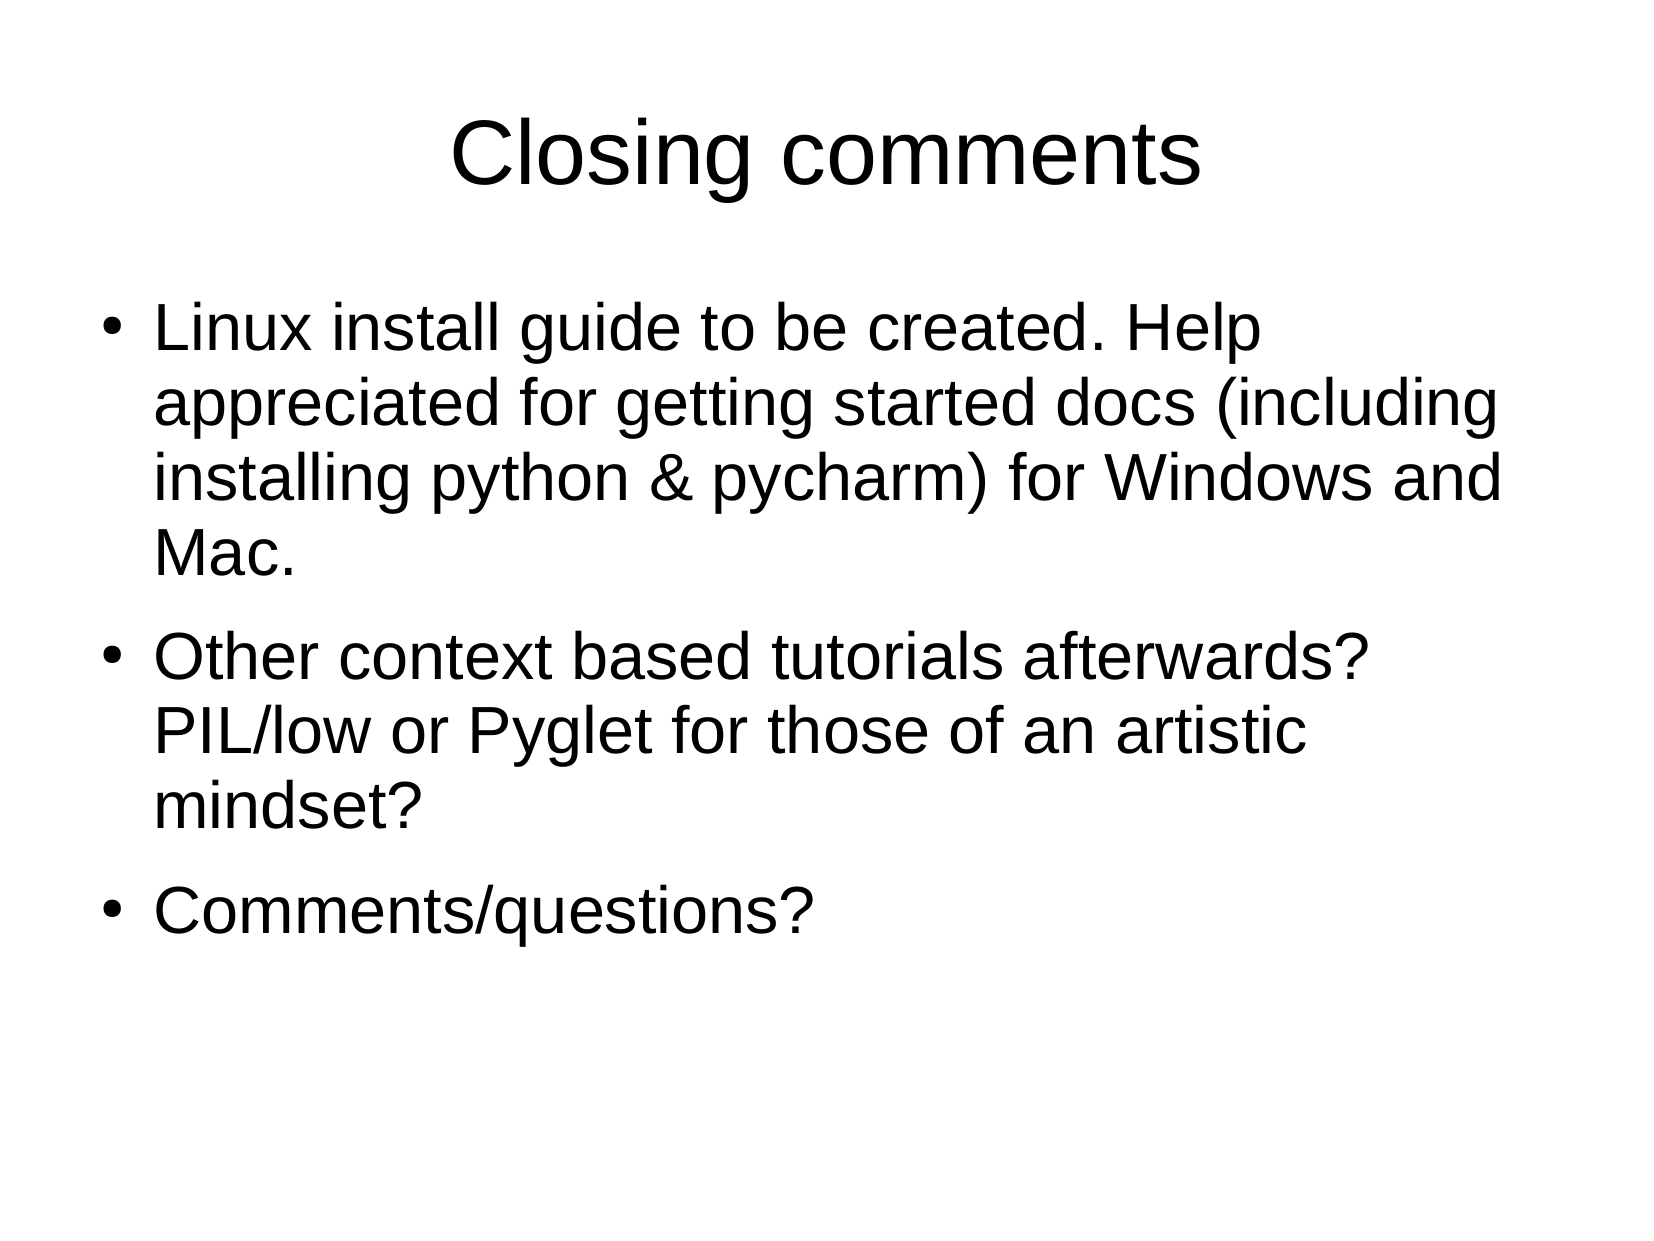

# Closing comments
Linux install guide to be created. Help appreciated for getting started docs (including installing python & pycharm) for Windows and Mac.
Other context based tutorials afterwards? PIL/low or Pyglet for those of an artistic mindset?
Comments/questions?